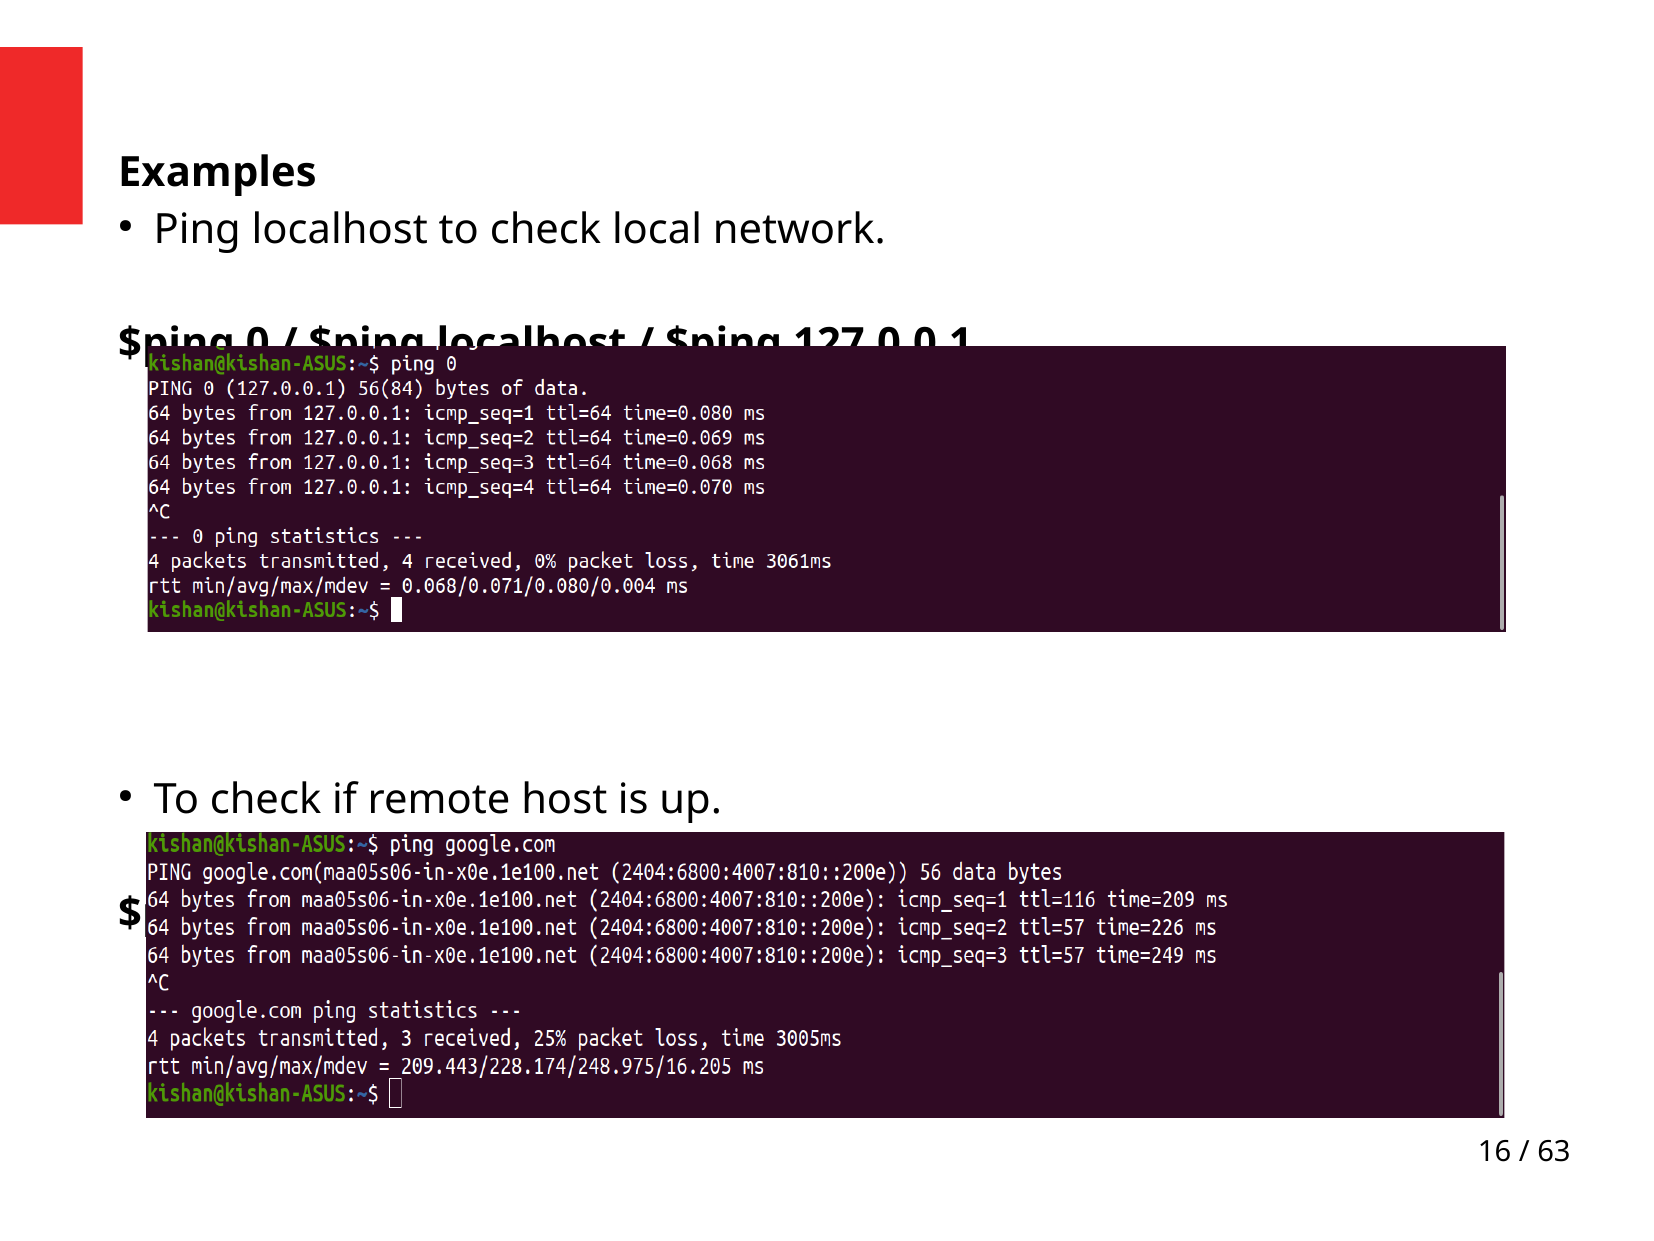

# Examples
Ping localhost to check local network.
$ping 0 / $ping localhost / $ping 127.0.0.1
To check if remote host is up.
$ping google.com
16